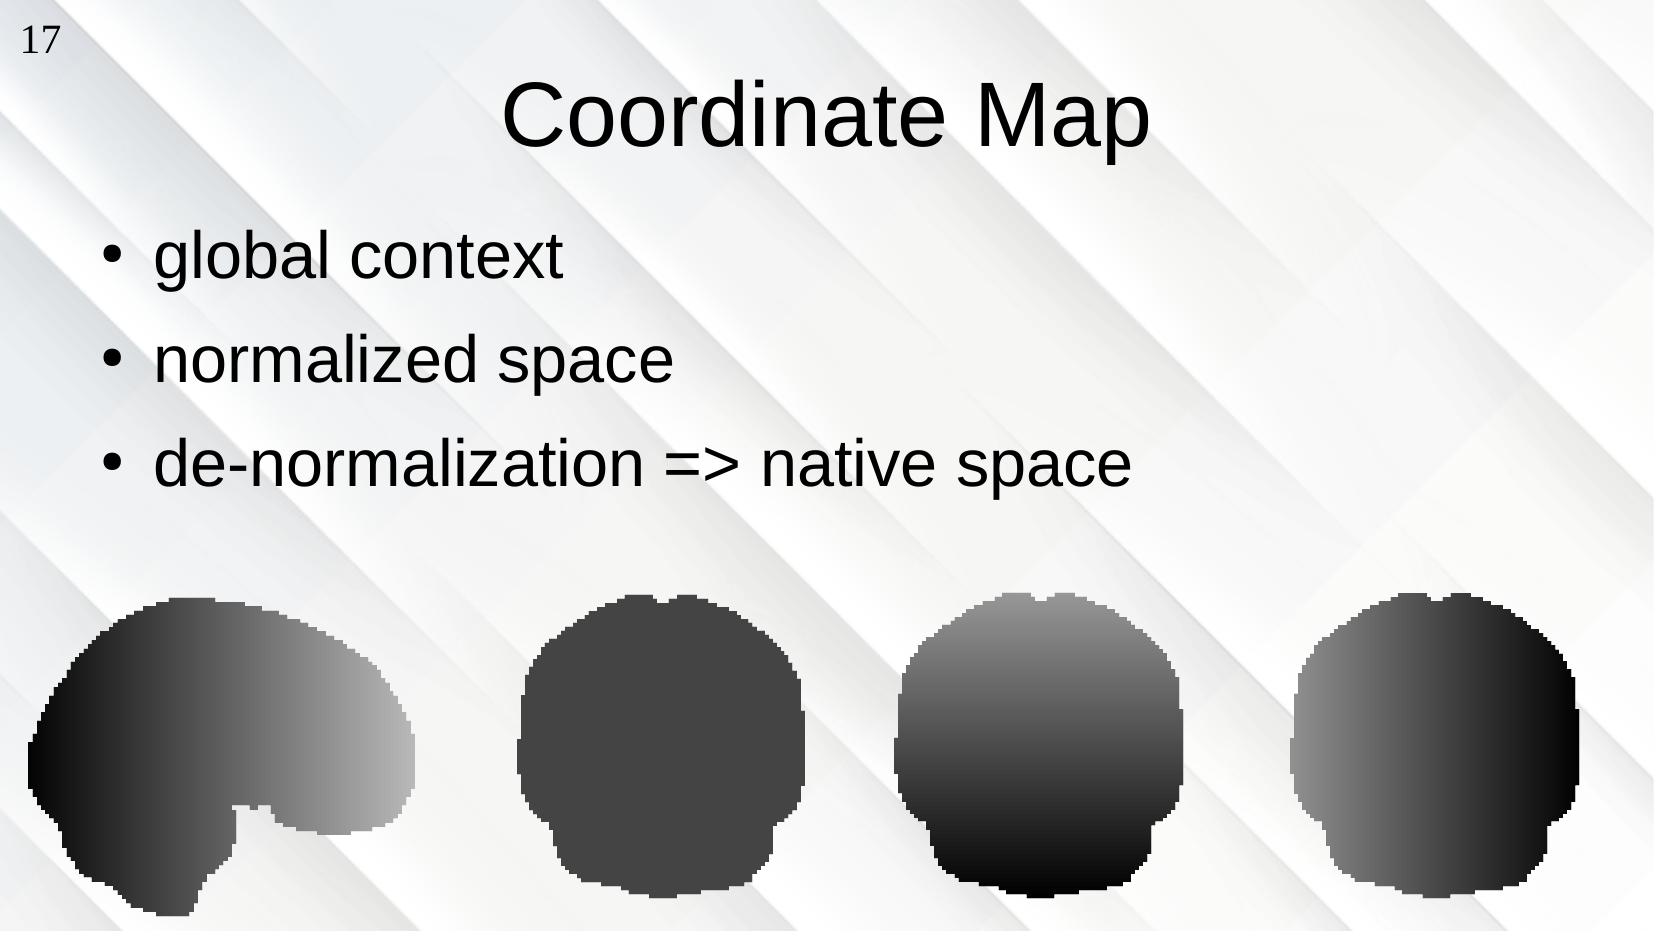

17
# Coordinate Map
global context
normalized space
de-normalization => native space